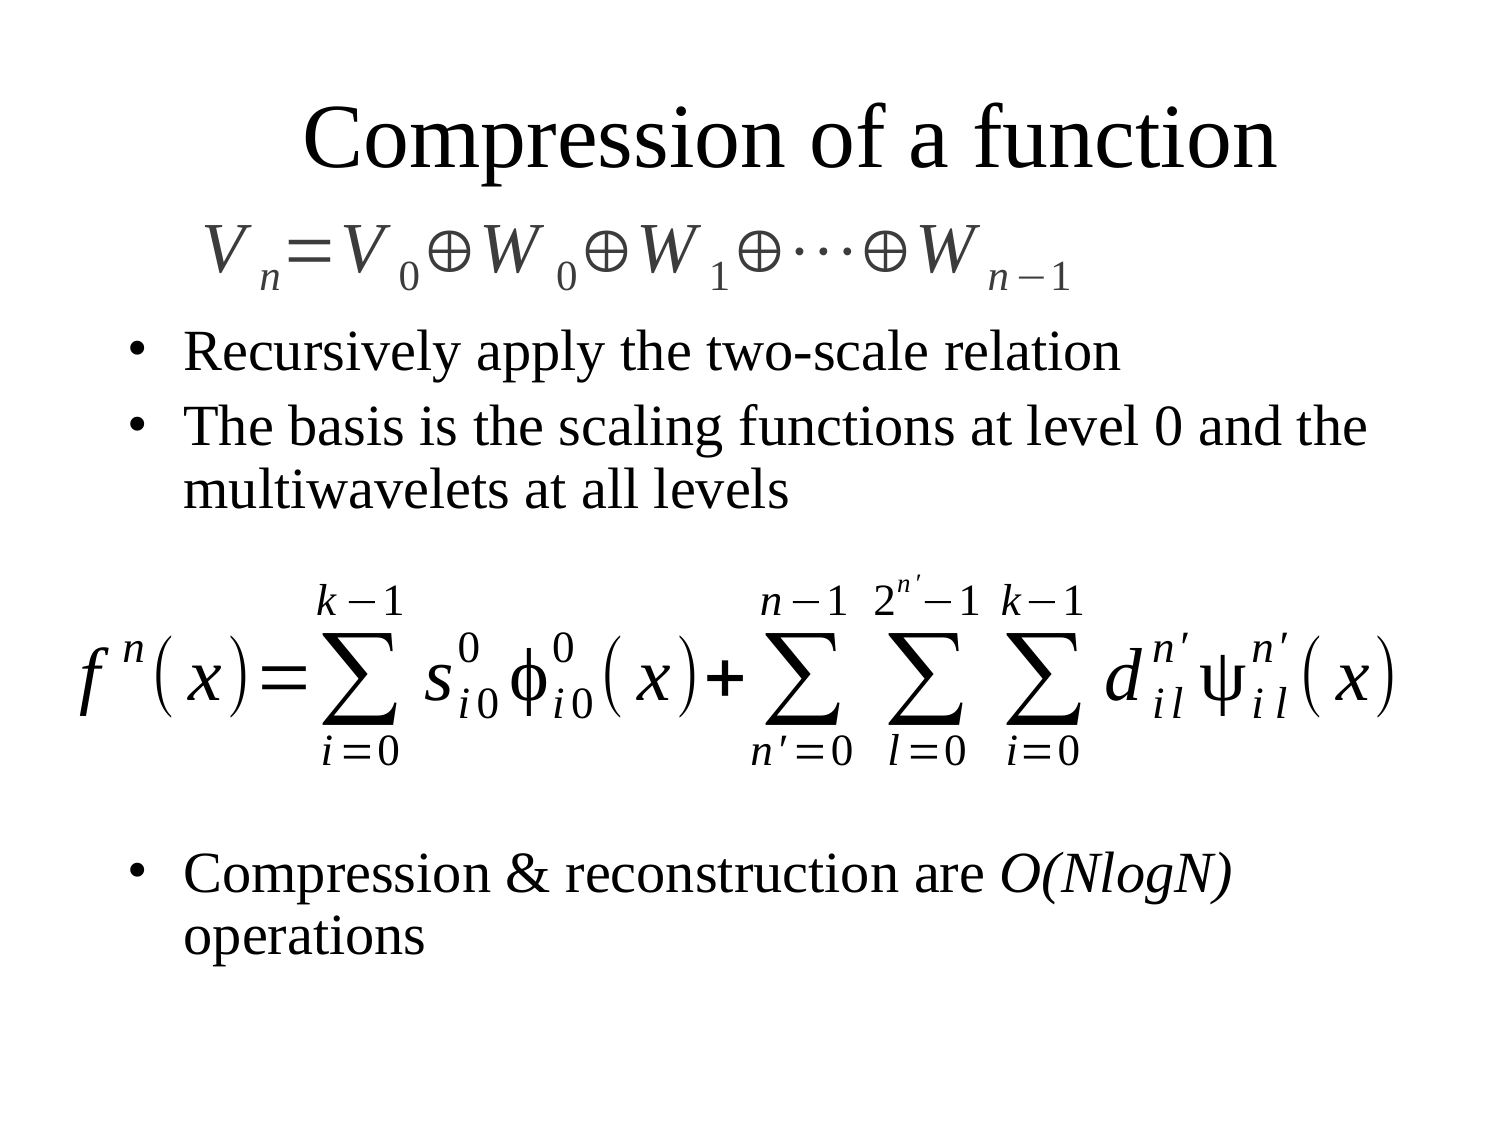

# Compression of a function
Recursively apply the two-scale relation
The basis is the scaling functions at level 0 and the multiwavelets at all levels
Compression & reconstruction are O(NlogN) operations